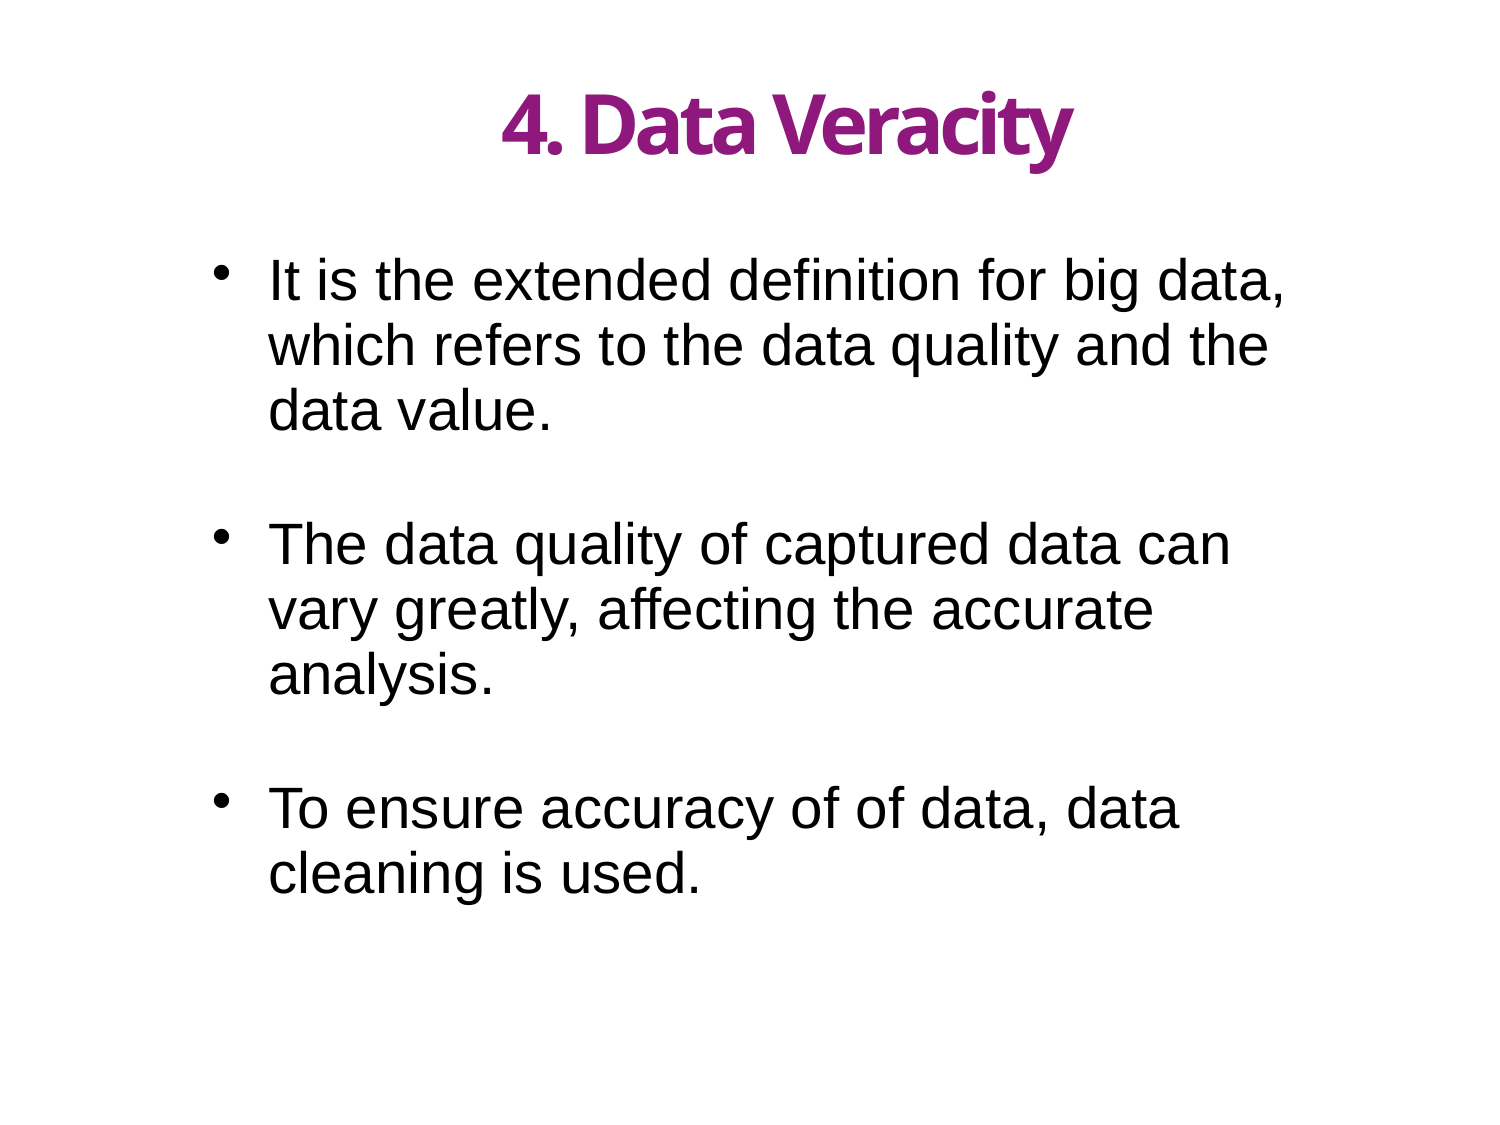

# 4. Data Veracity
It is the extended definition for big data, which refers to the data quality and the data value.
The data quality of captured data can vary greatly, affecting the accurate analysis.
To ensure accuracy of of data, data cleaning is used.